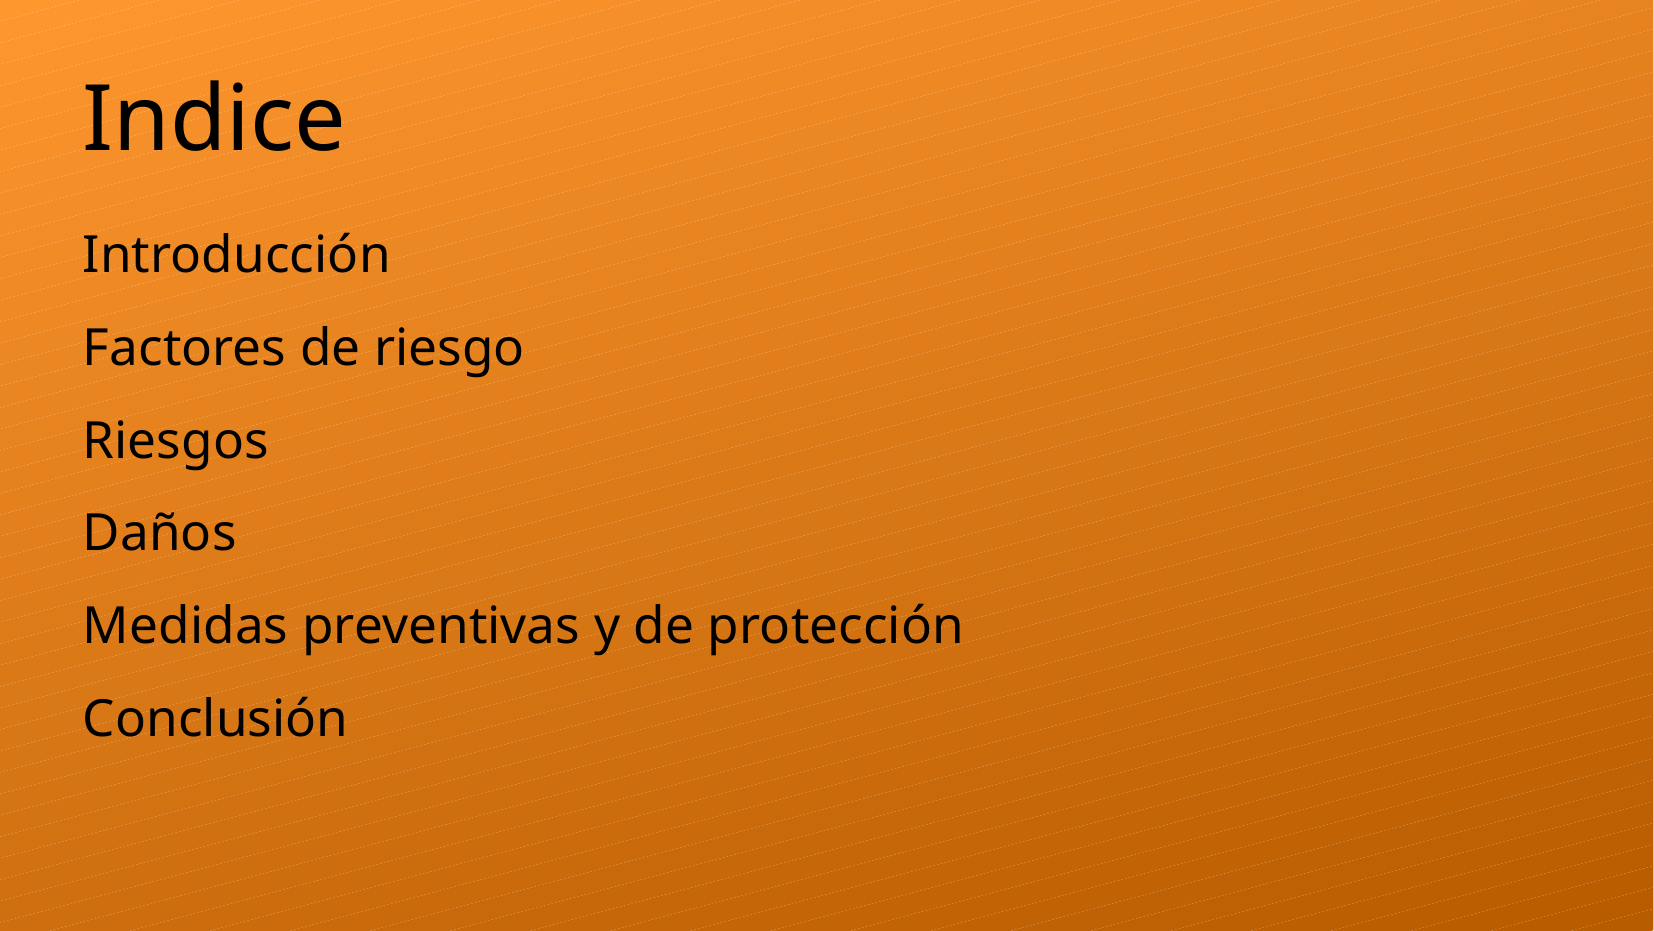

# Indice
Introducción
Factores de riesgo
Riesgos
Daños
Medidas preventivas y de protección
Conclusión